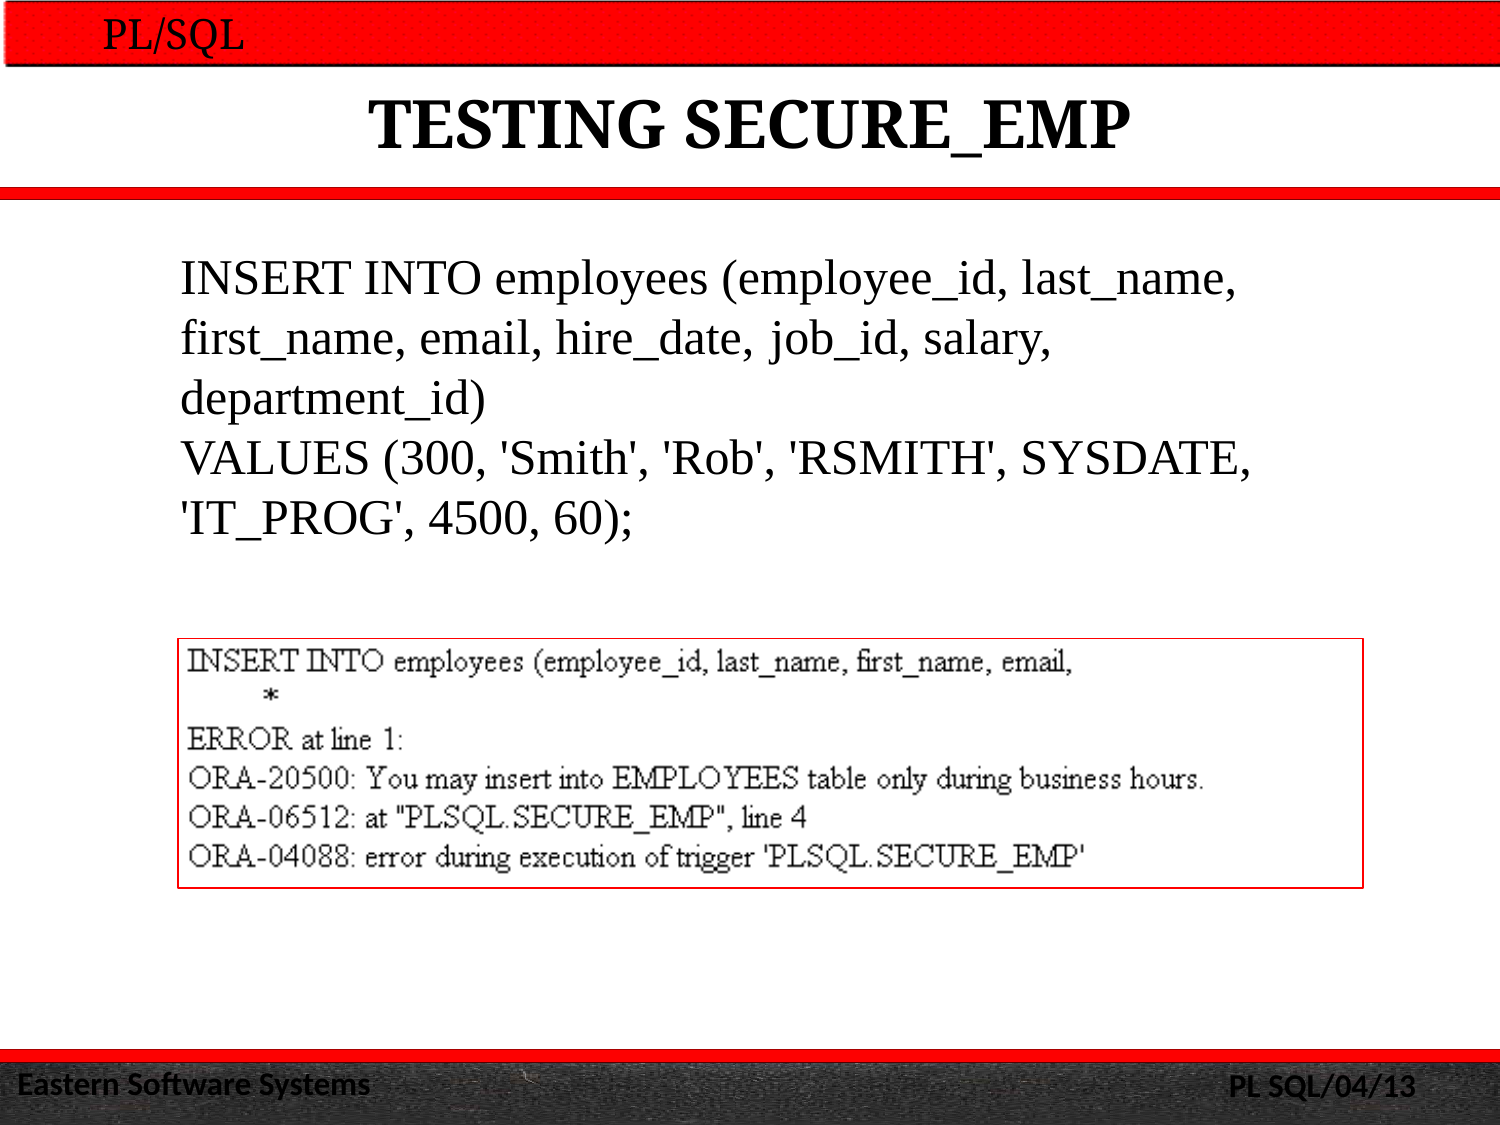

PL/SQL
TESTING SECURE_EMP
INSERT INTO employees (employee_id, last_name, 		first_name, email, hire_date, 	job_id, salary, department_id)
VALUES (300, 'Smith', 'Rob', 'RSMITH', SYSDATE, 	'IT_PROG', 4500, 60);
Eastern Software Systems
				 PL SQL/04/13